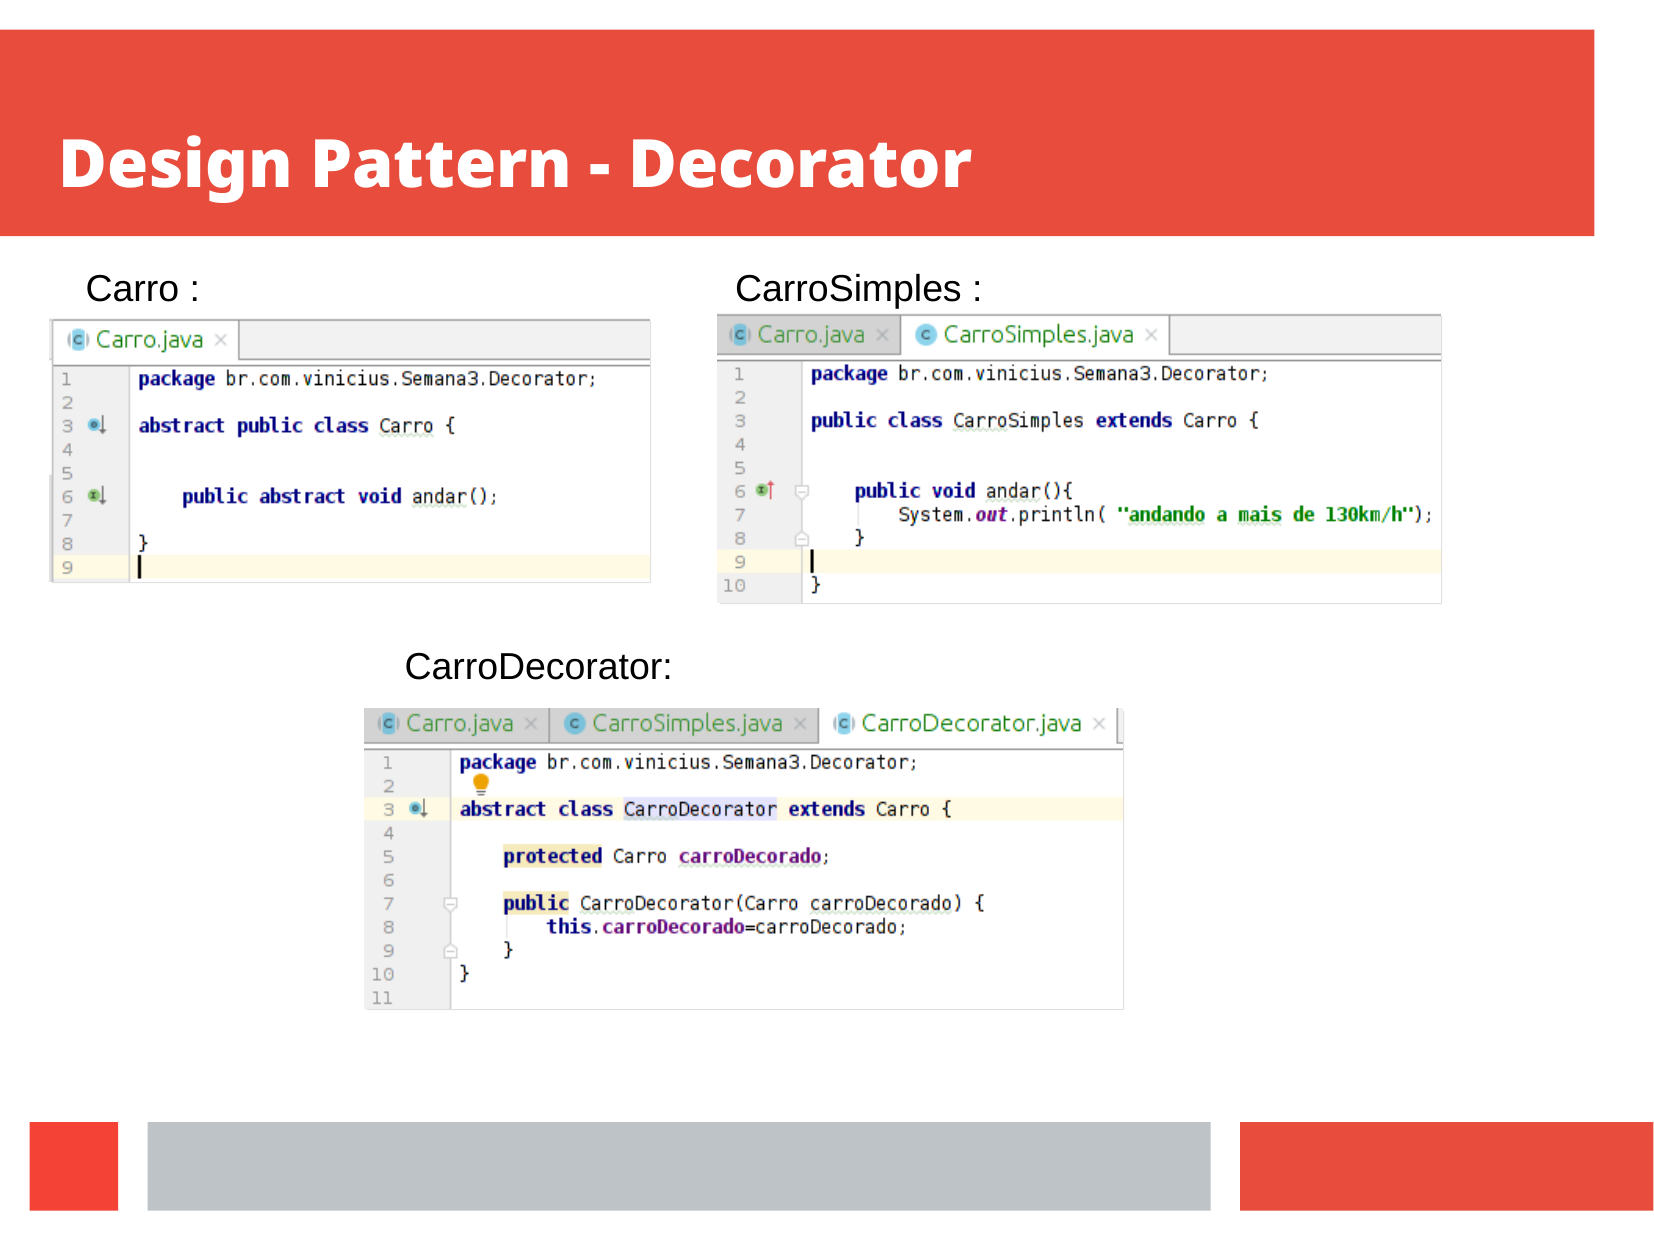

# Design Pattern - Decorator
Carro :
CarroSimples :
CarroDecorator: